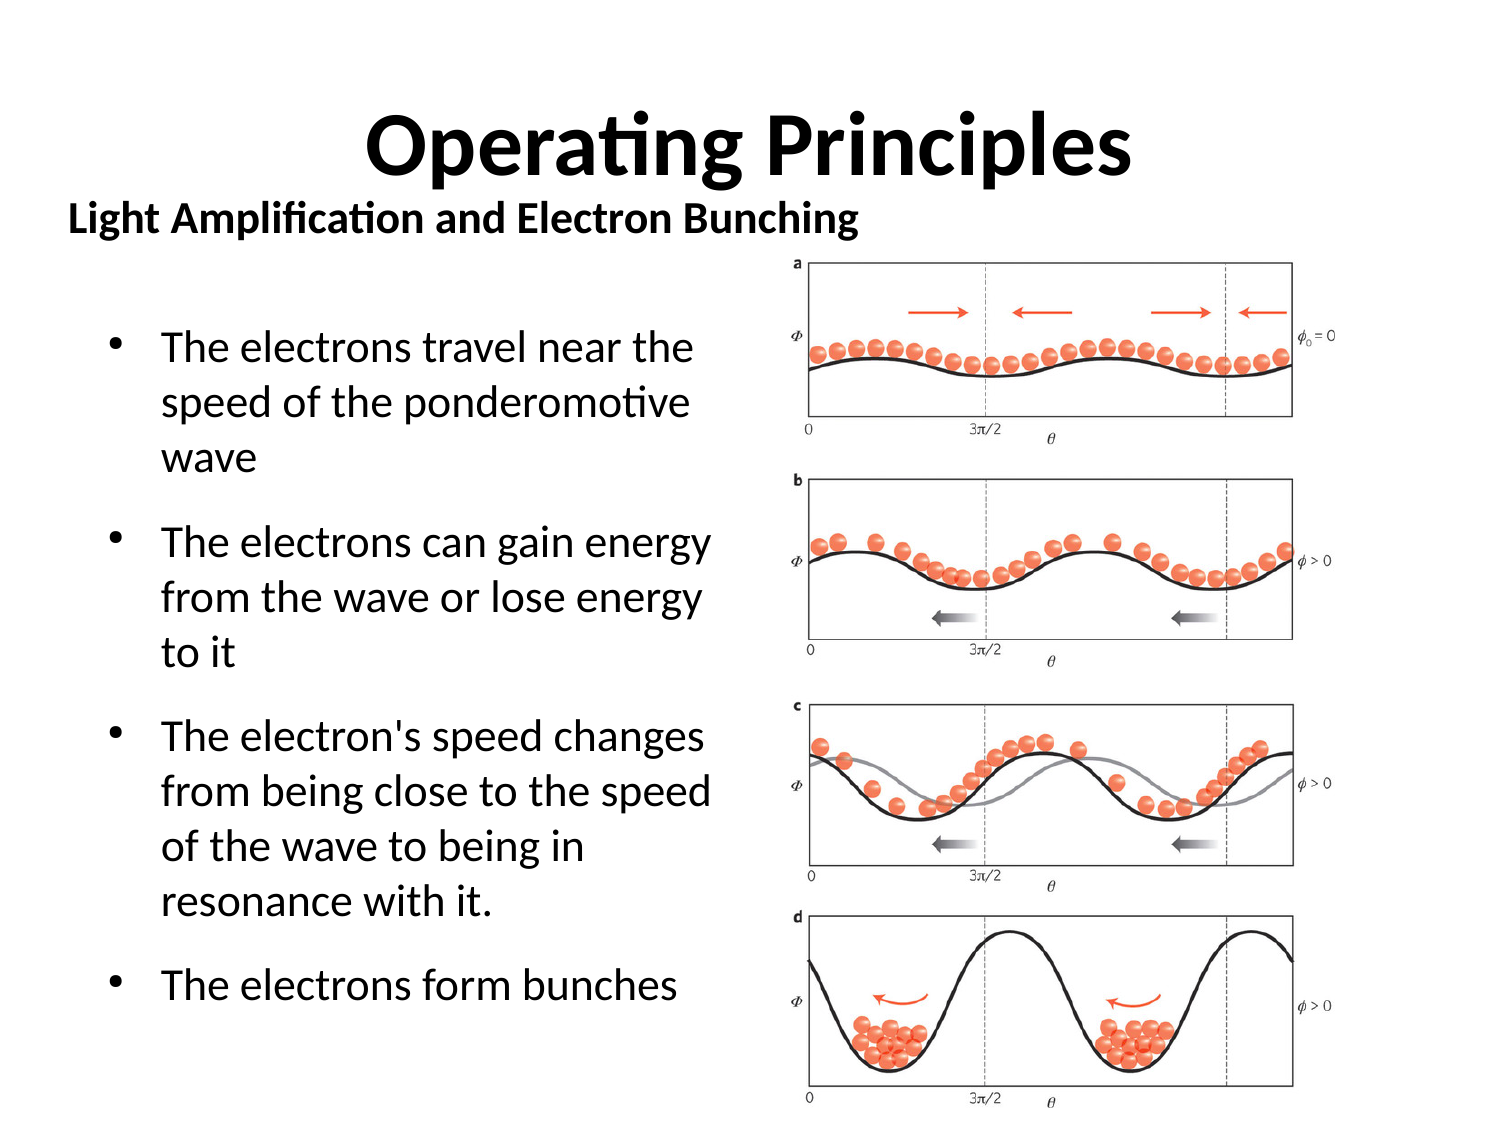

# Operating Principles
Light Amplification and Electron Bunching
The electrons travel near the speed of the ponderomotive wave
The electrons can gain energy from the wave or lose energy to it
The electron's speed changes from being close to the speed of the wave to being in resonance with it.
The electrons form bunches